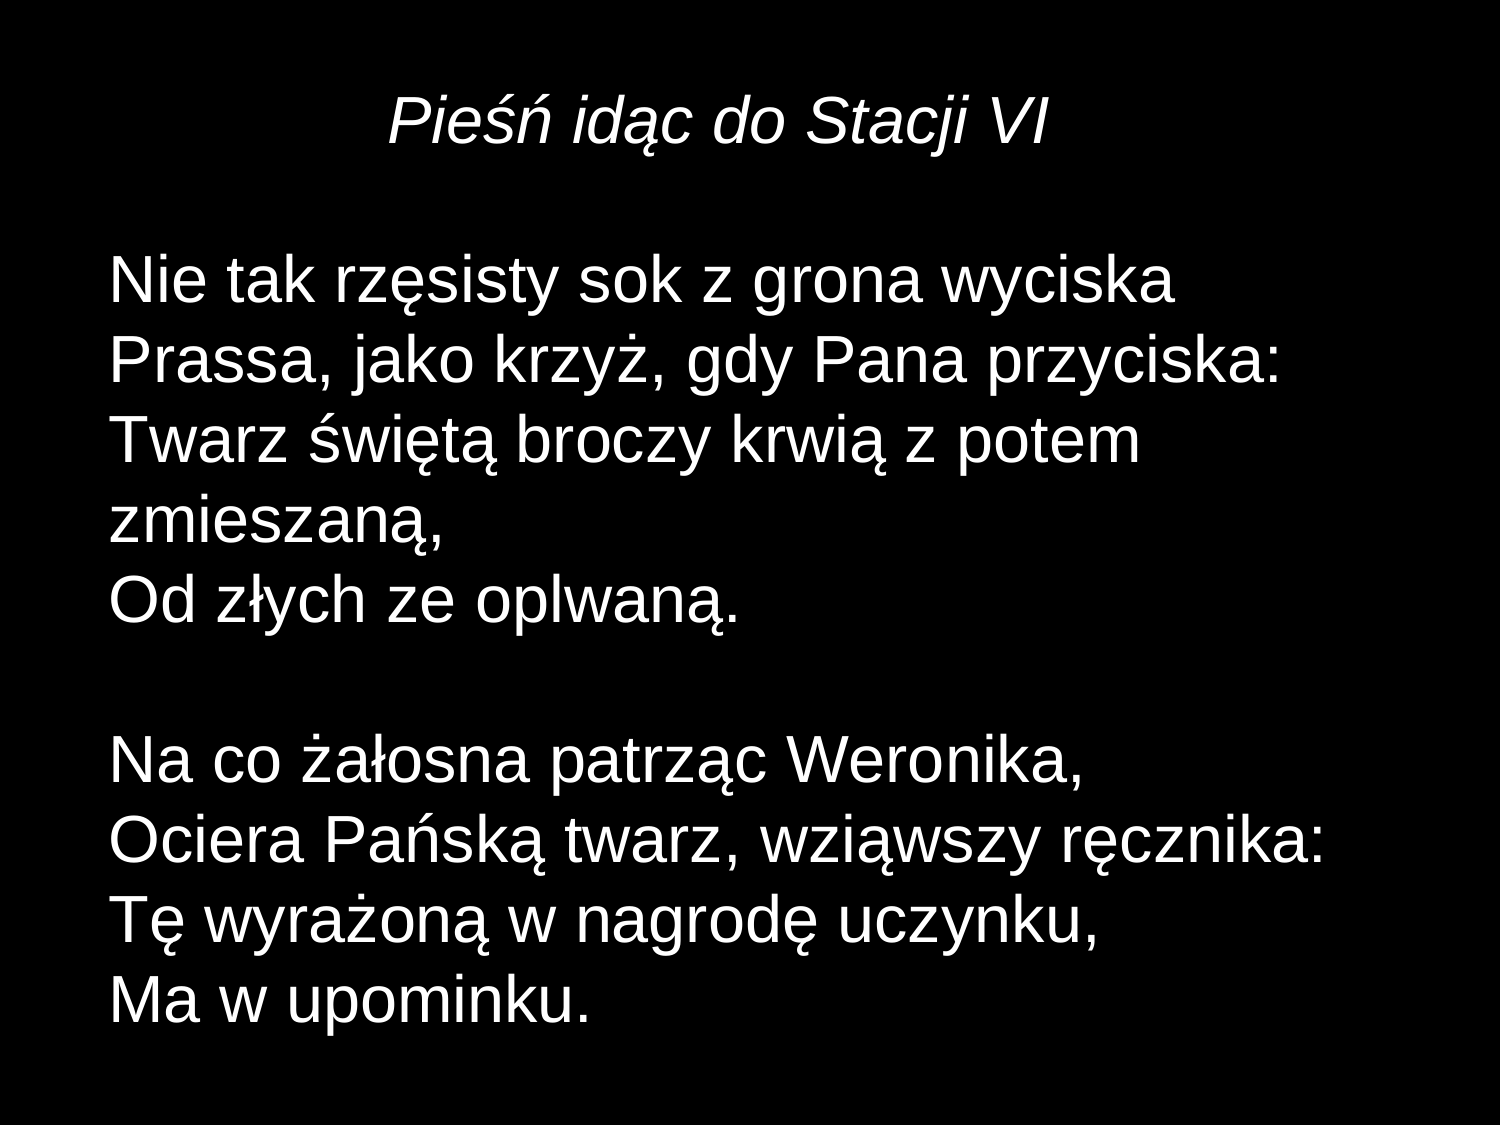

Pieśń idąc do Stacji VI
Nie tak rzęsisty sok z grona wyciska
Prassa, jako krzyż, gdy Pana przyciska:
Twarz świętą broczy krwią z potem zmieszaną,
Od złych ze oplwaną.
Na co żałosna patrząc Weronika,
Ociera Pańską twarz, wziąwszy ręcznika:
Tę wyrażoną w nagrodę uczynku,
Ma w upominku.